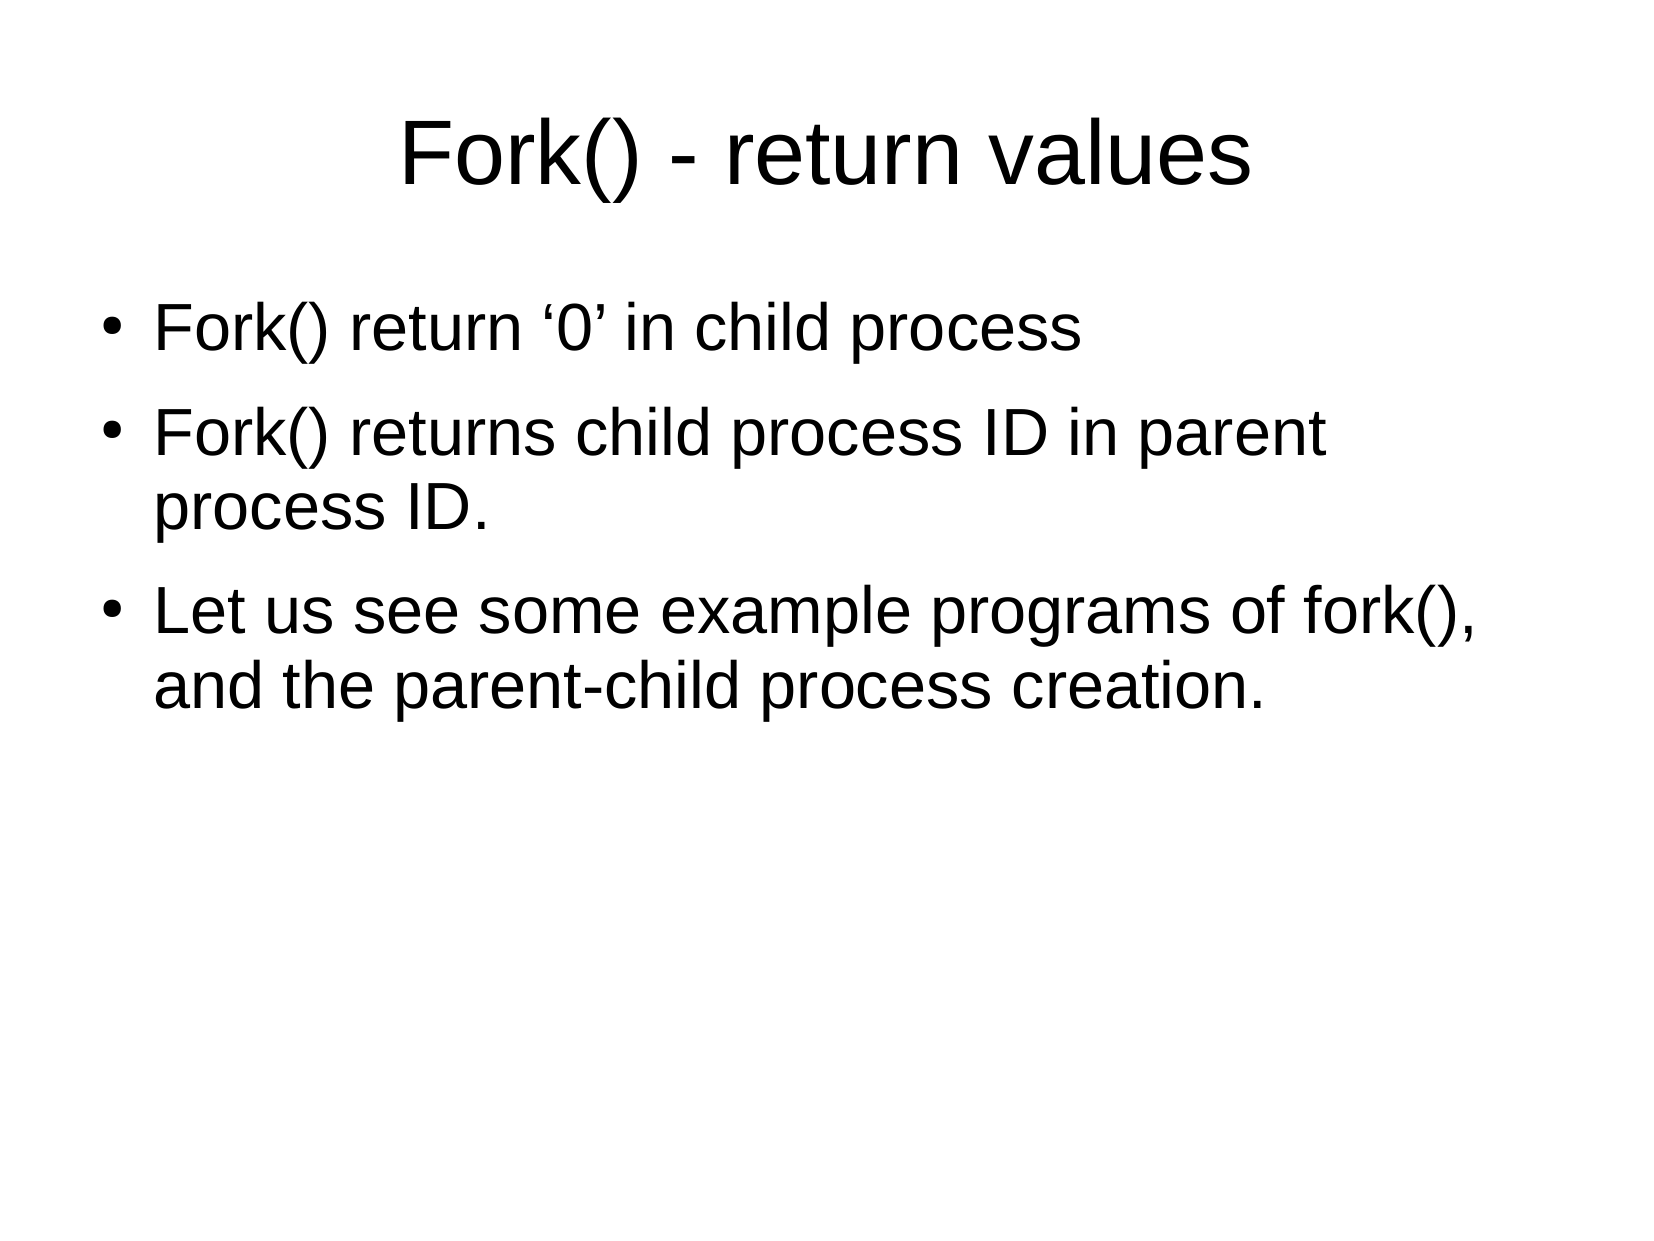

# Fork() - return values
Fork() return ‘0’ in child process
Fork() returns child process ID in parent process ID.
Let us see some example programs of fork(), and the parent-child process creation.